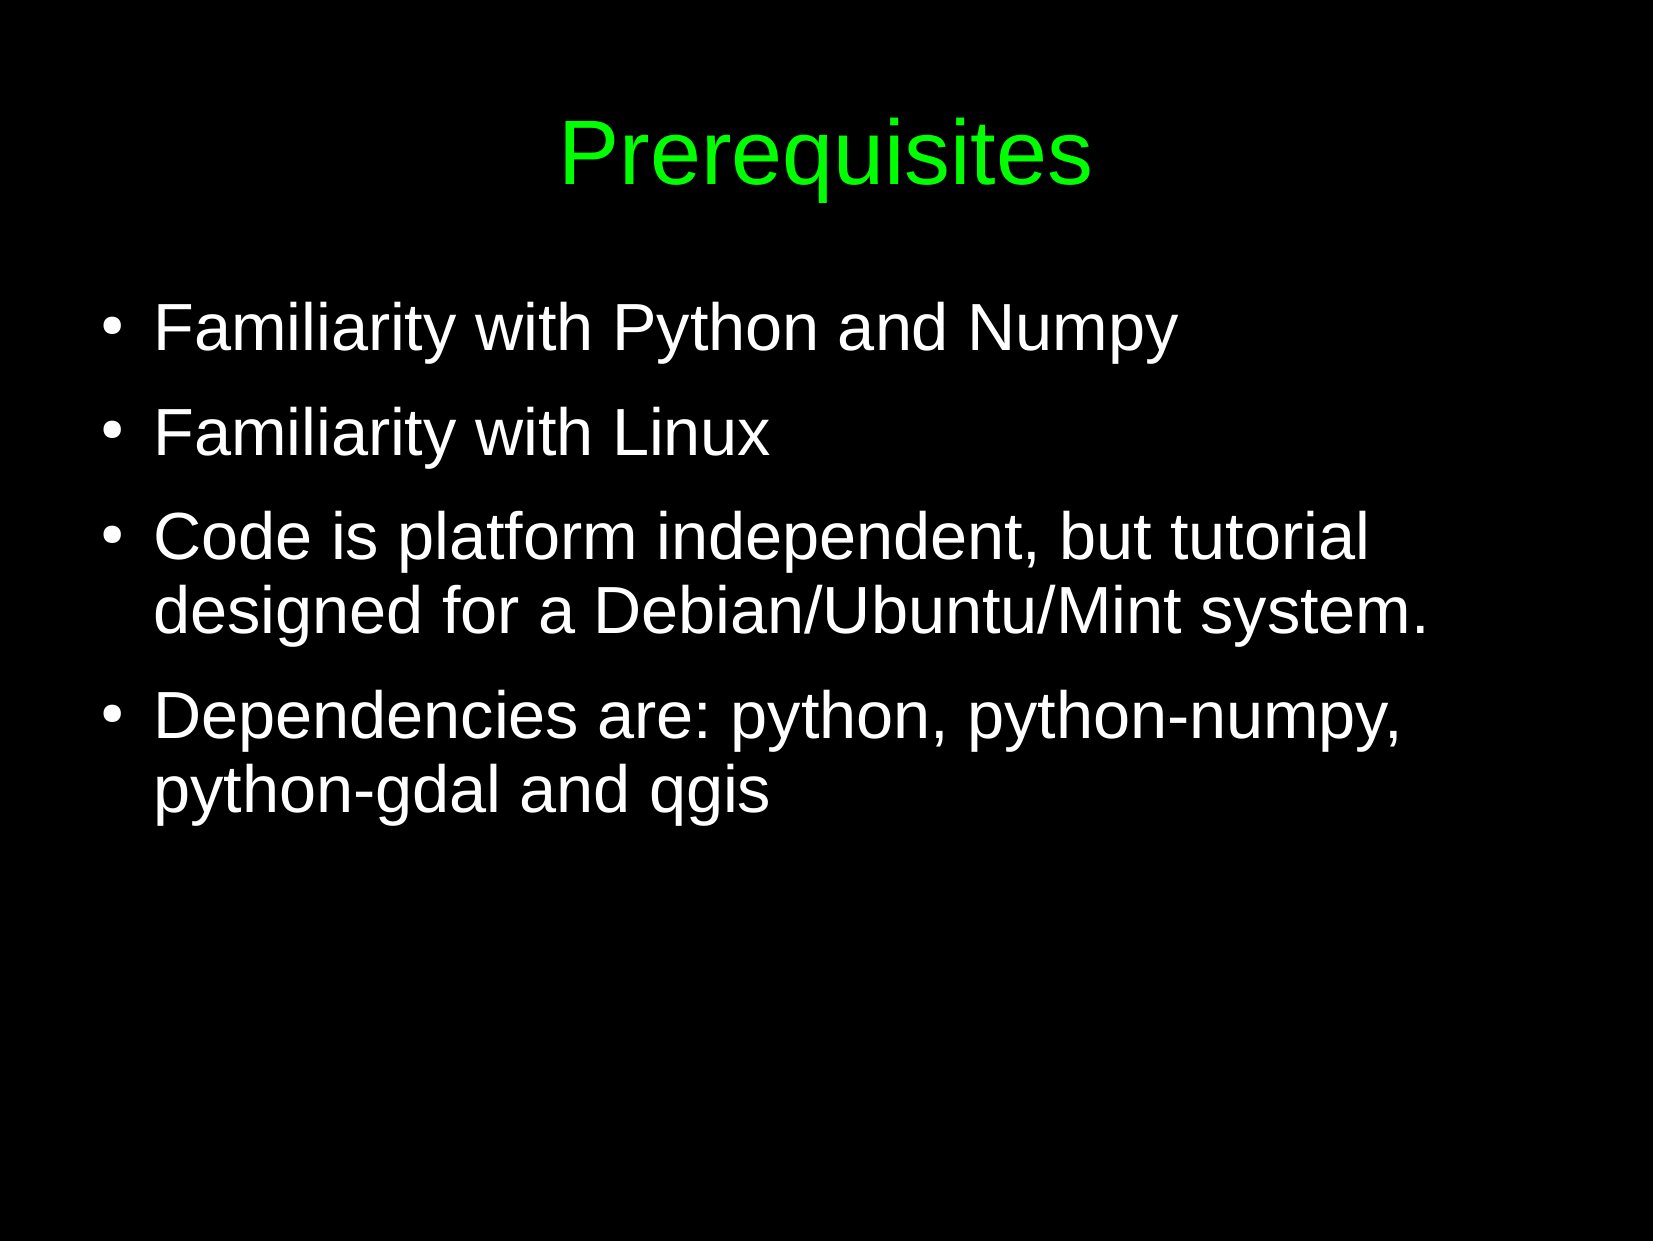

# Prerequisites
Familiarity with Python and Numpy
Familiarity with Linux
Code is platform independent, but tutorial designed for a Debian/Ubuntu/Mint system.
Dependencies are: python, python-numpy, python-gdal and qgis